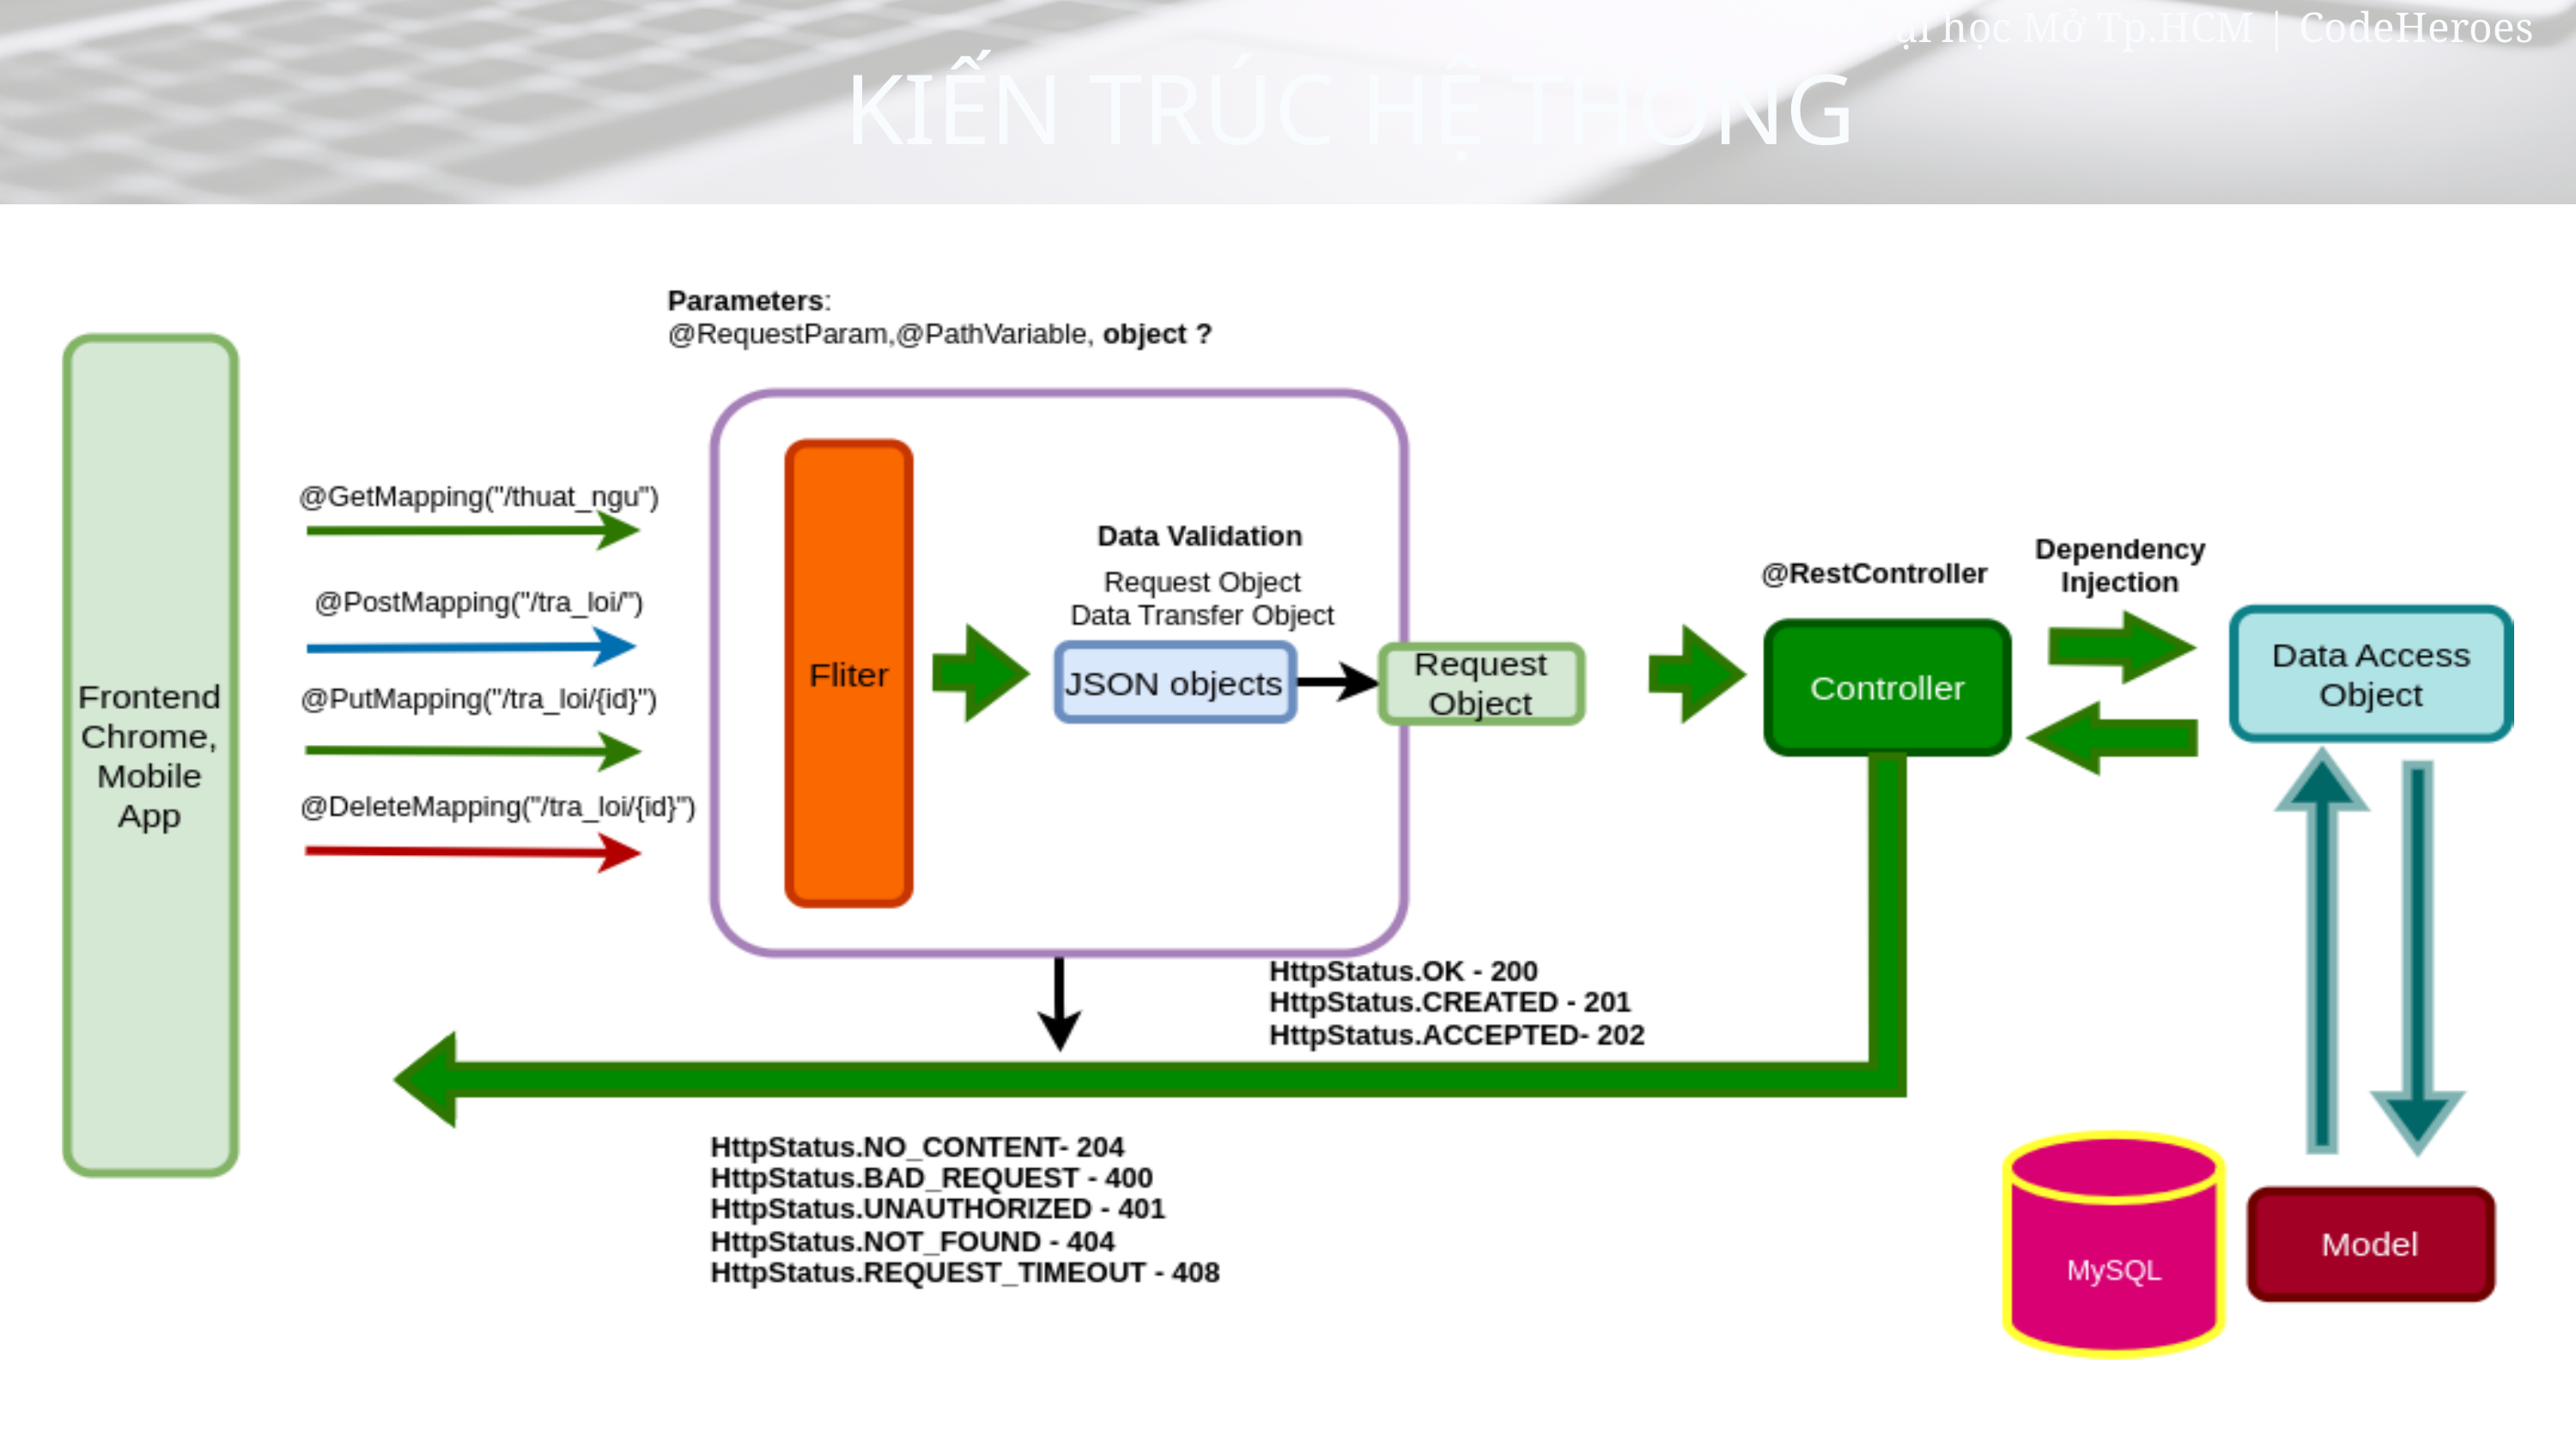

Đại học Mở Tp.HCM | CodeHeroes
KIẾN TRÚC HỆ THỐNG